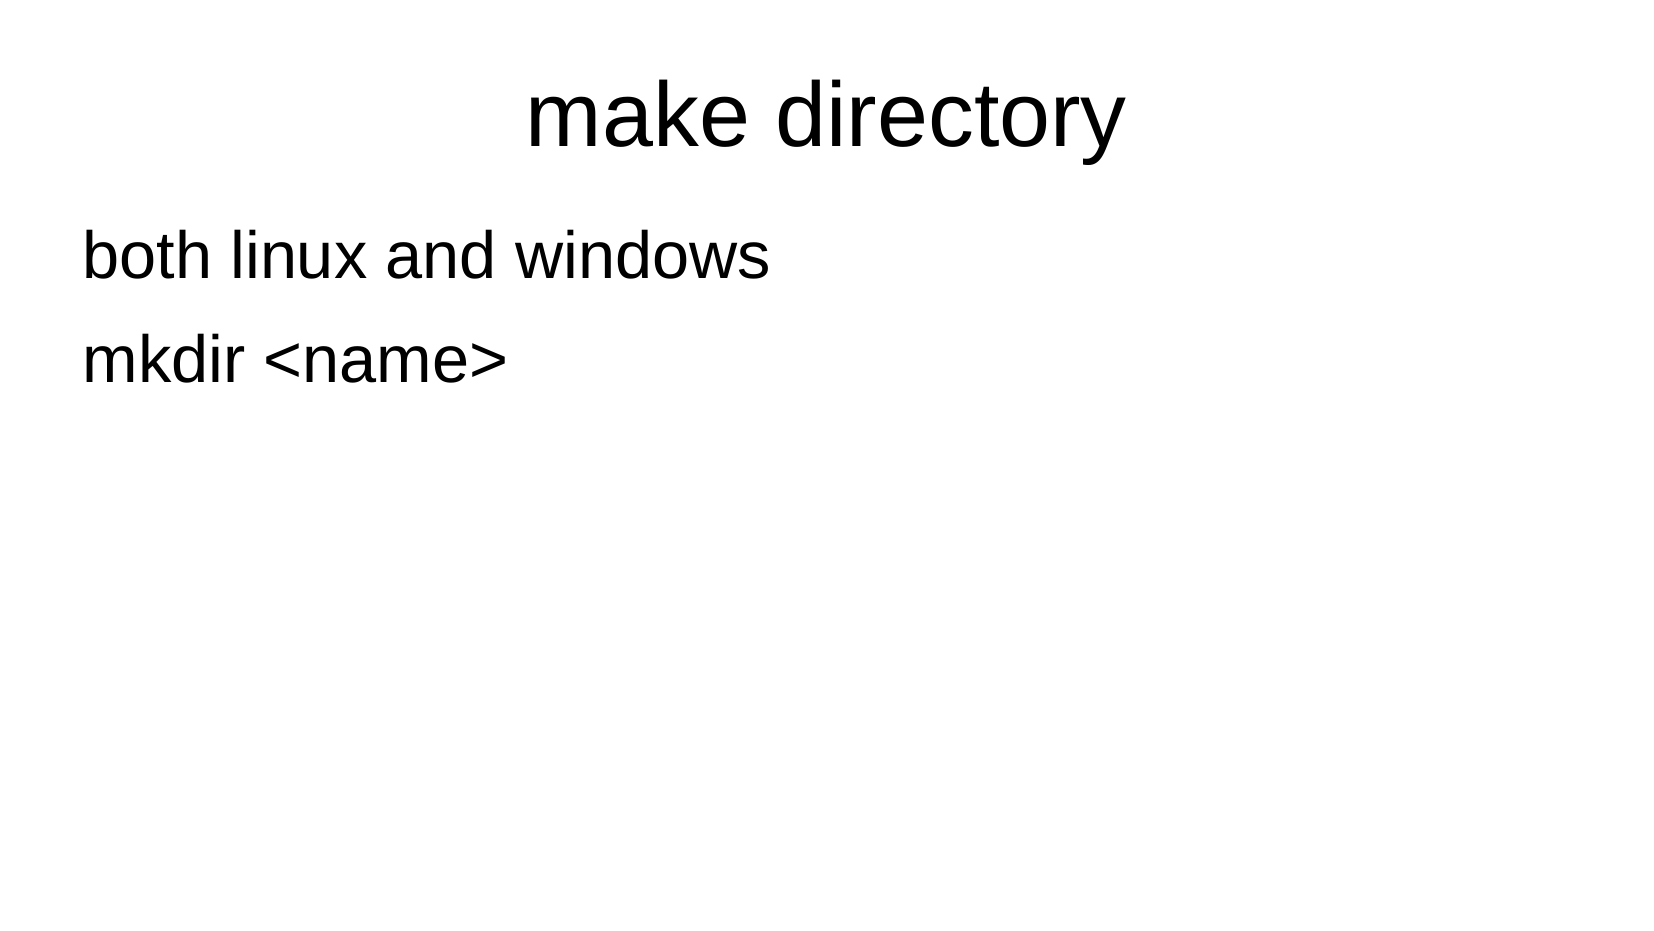

# make directory
both linux and windows
mkdir <name>